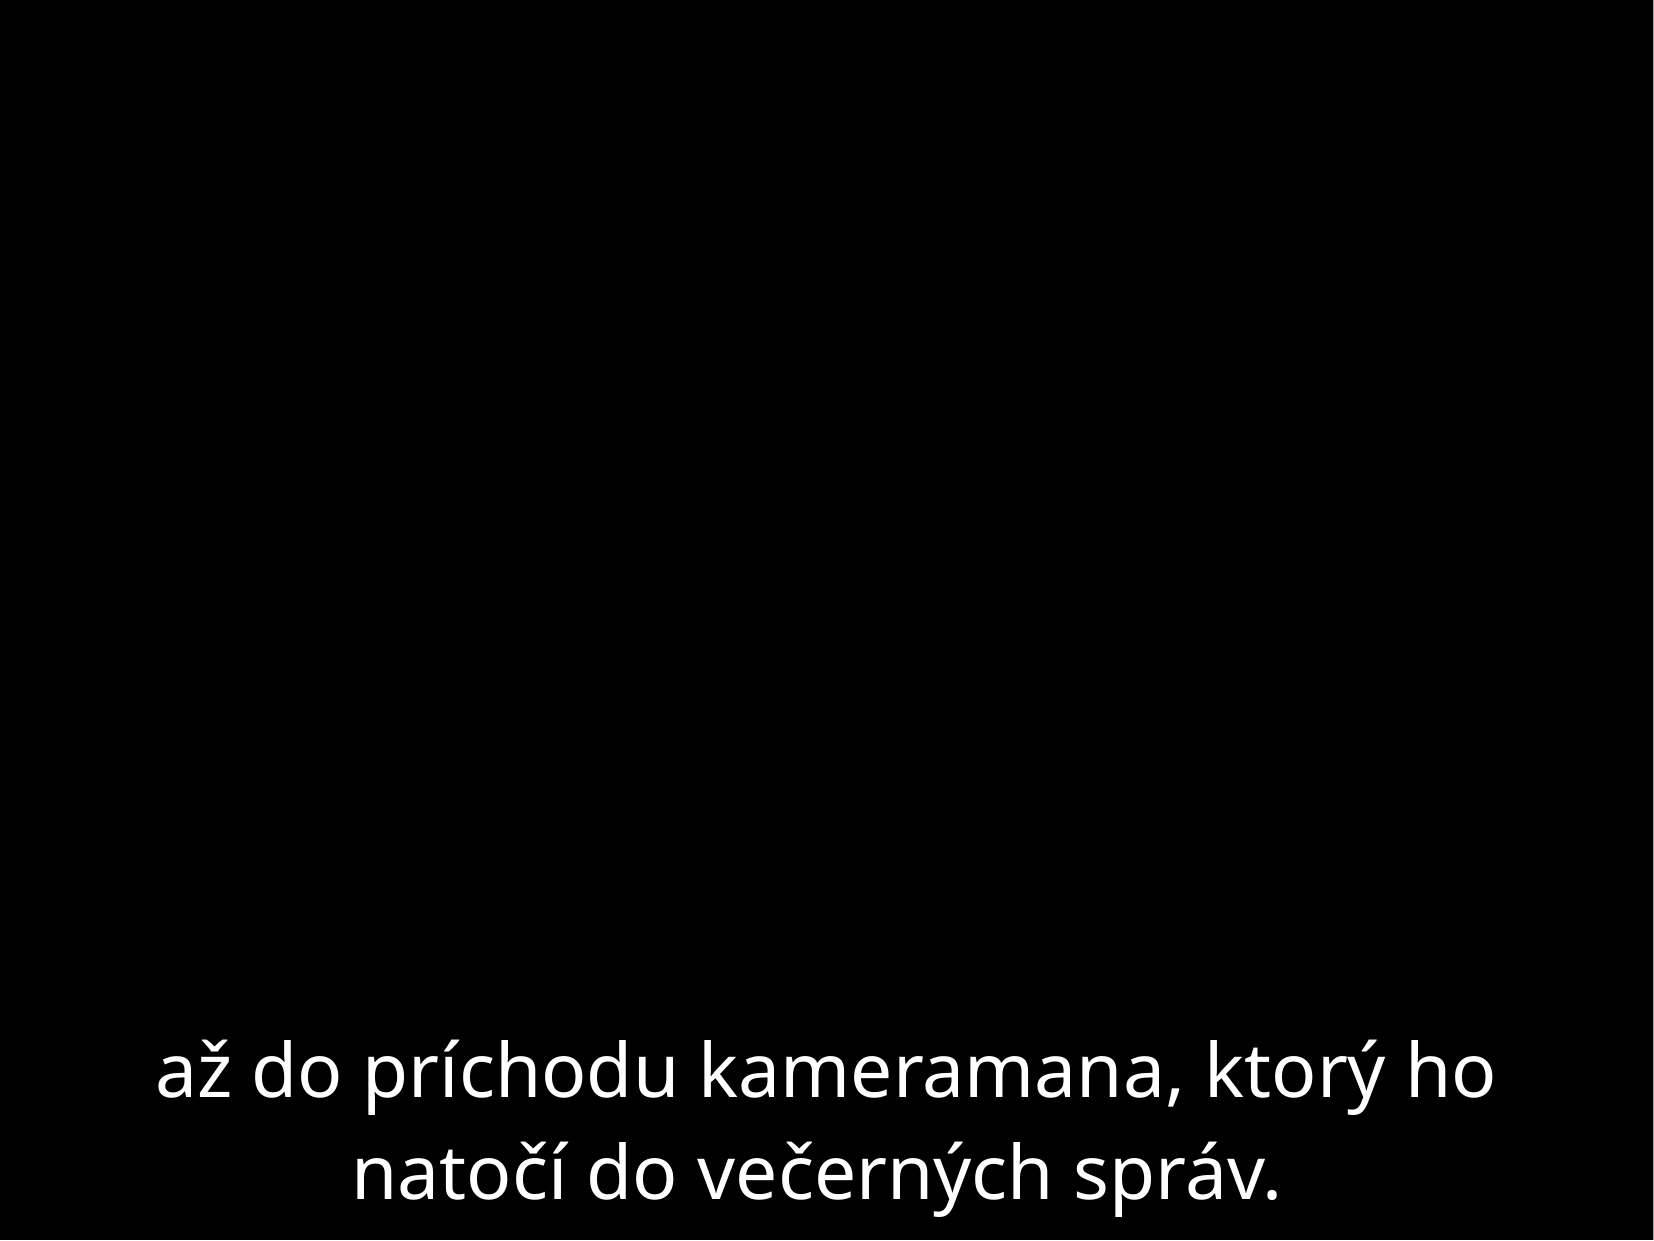

# až do príchodu kameramana, ktorý ho natočí do večerných správ.